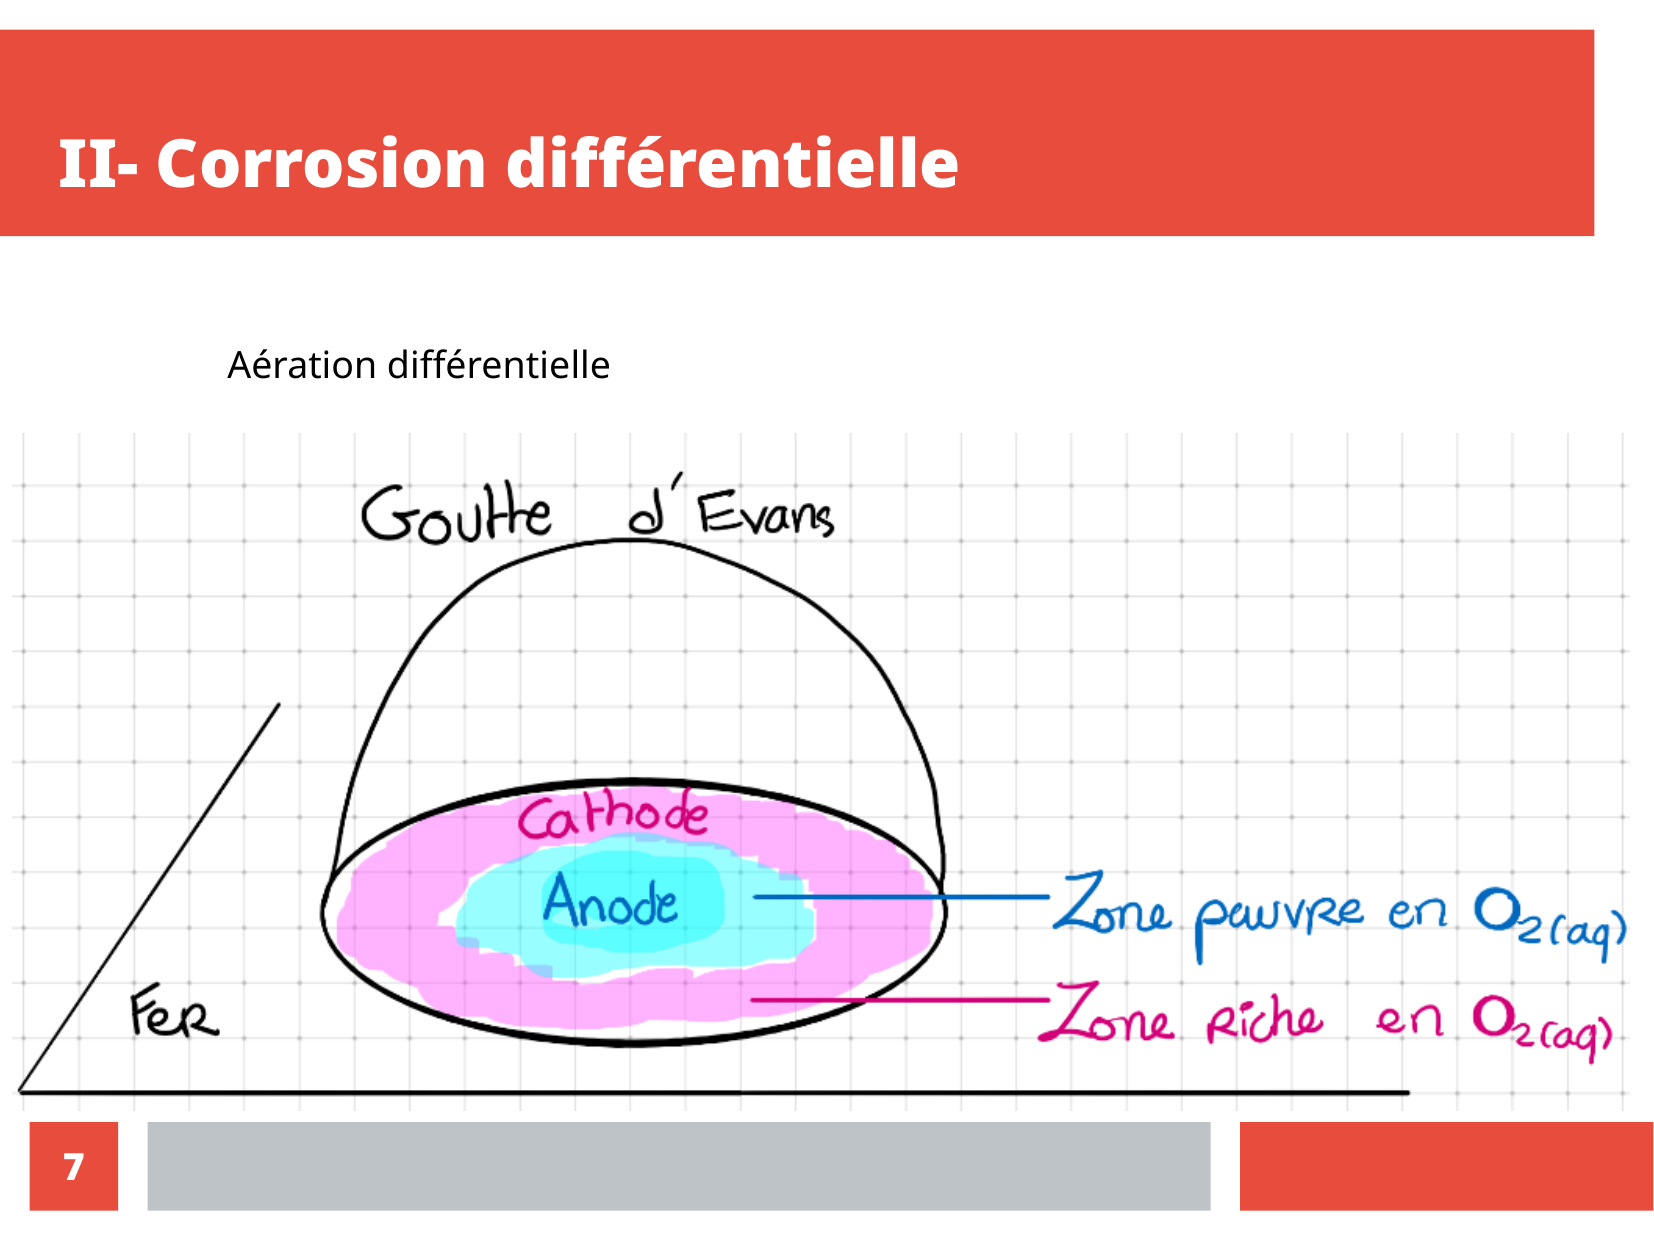

# II- Corrosion différentielle
Aération différentielle
7